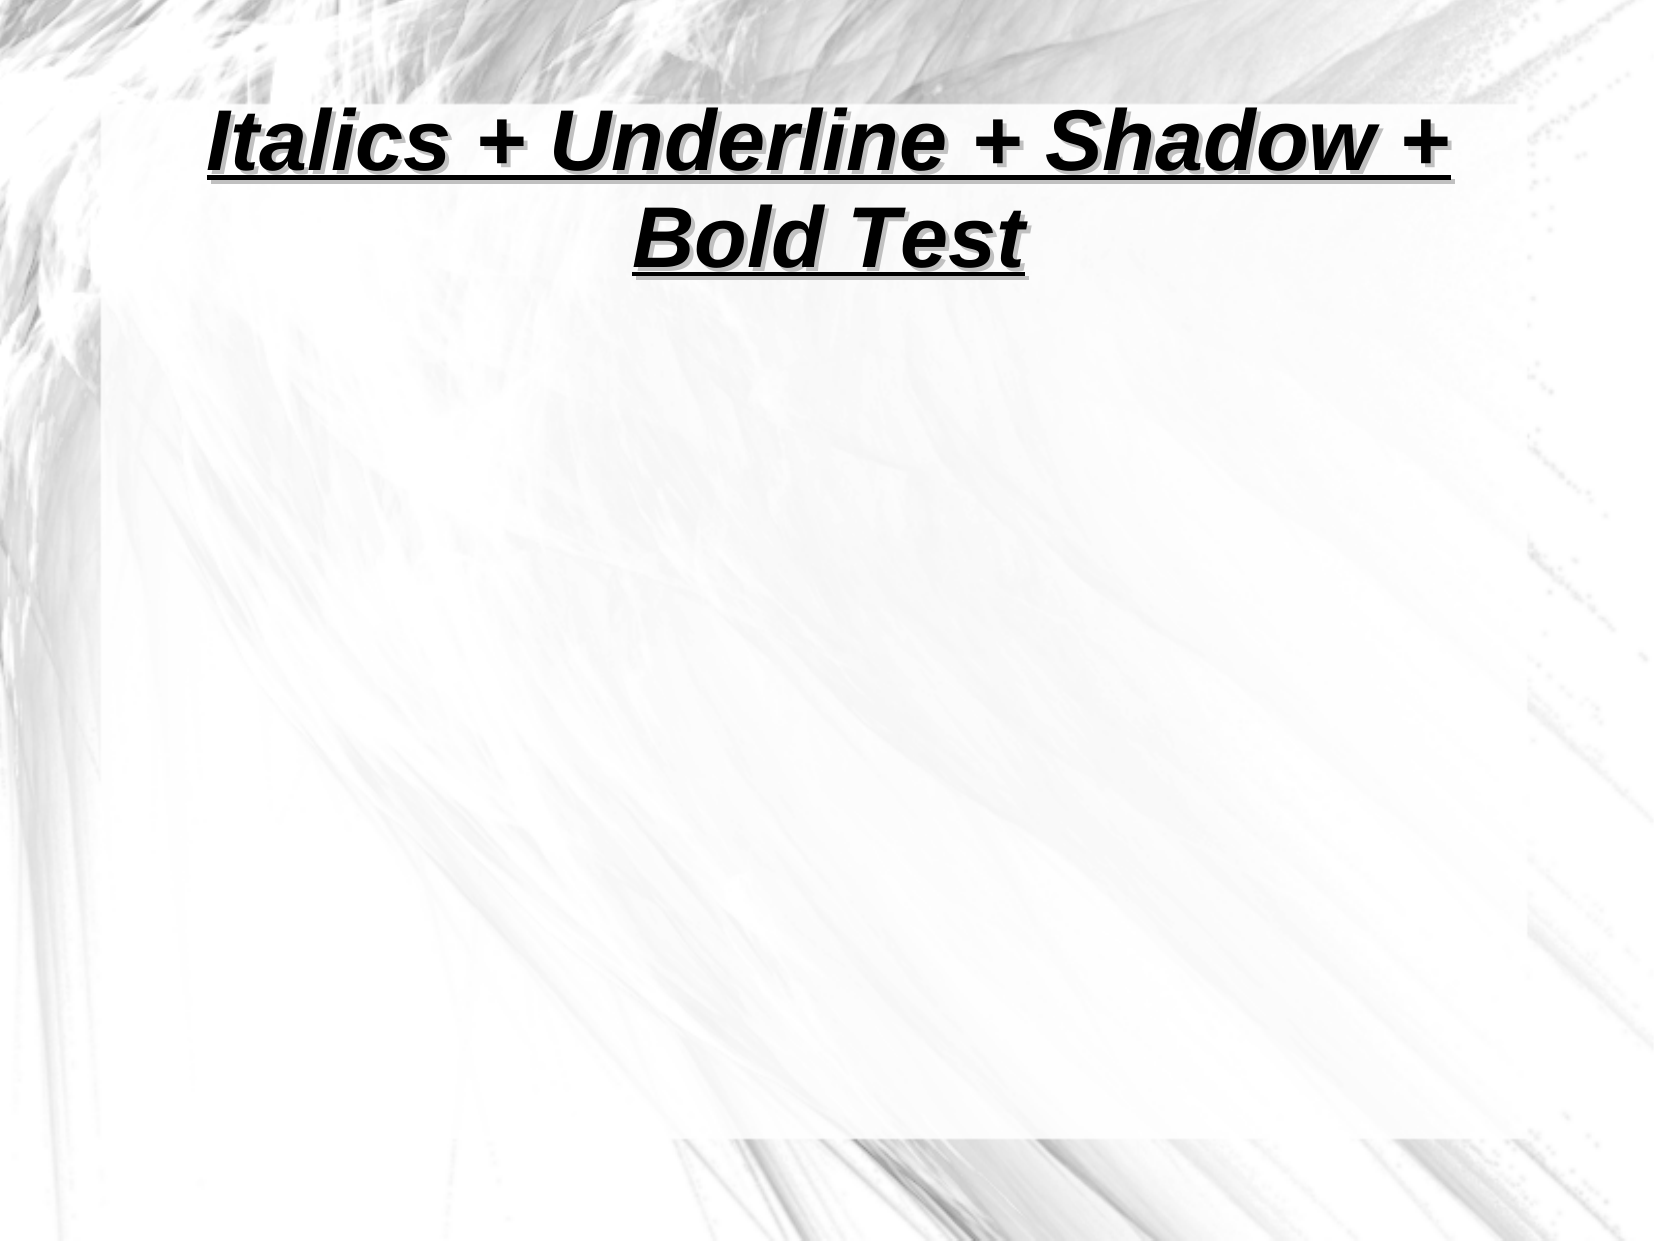

# Italics + Underline + Shadow + Bold Test